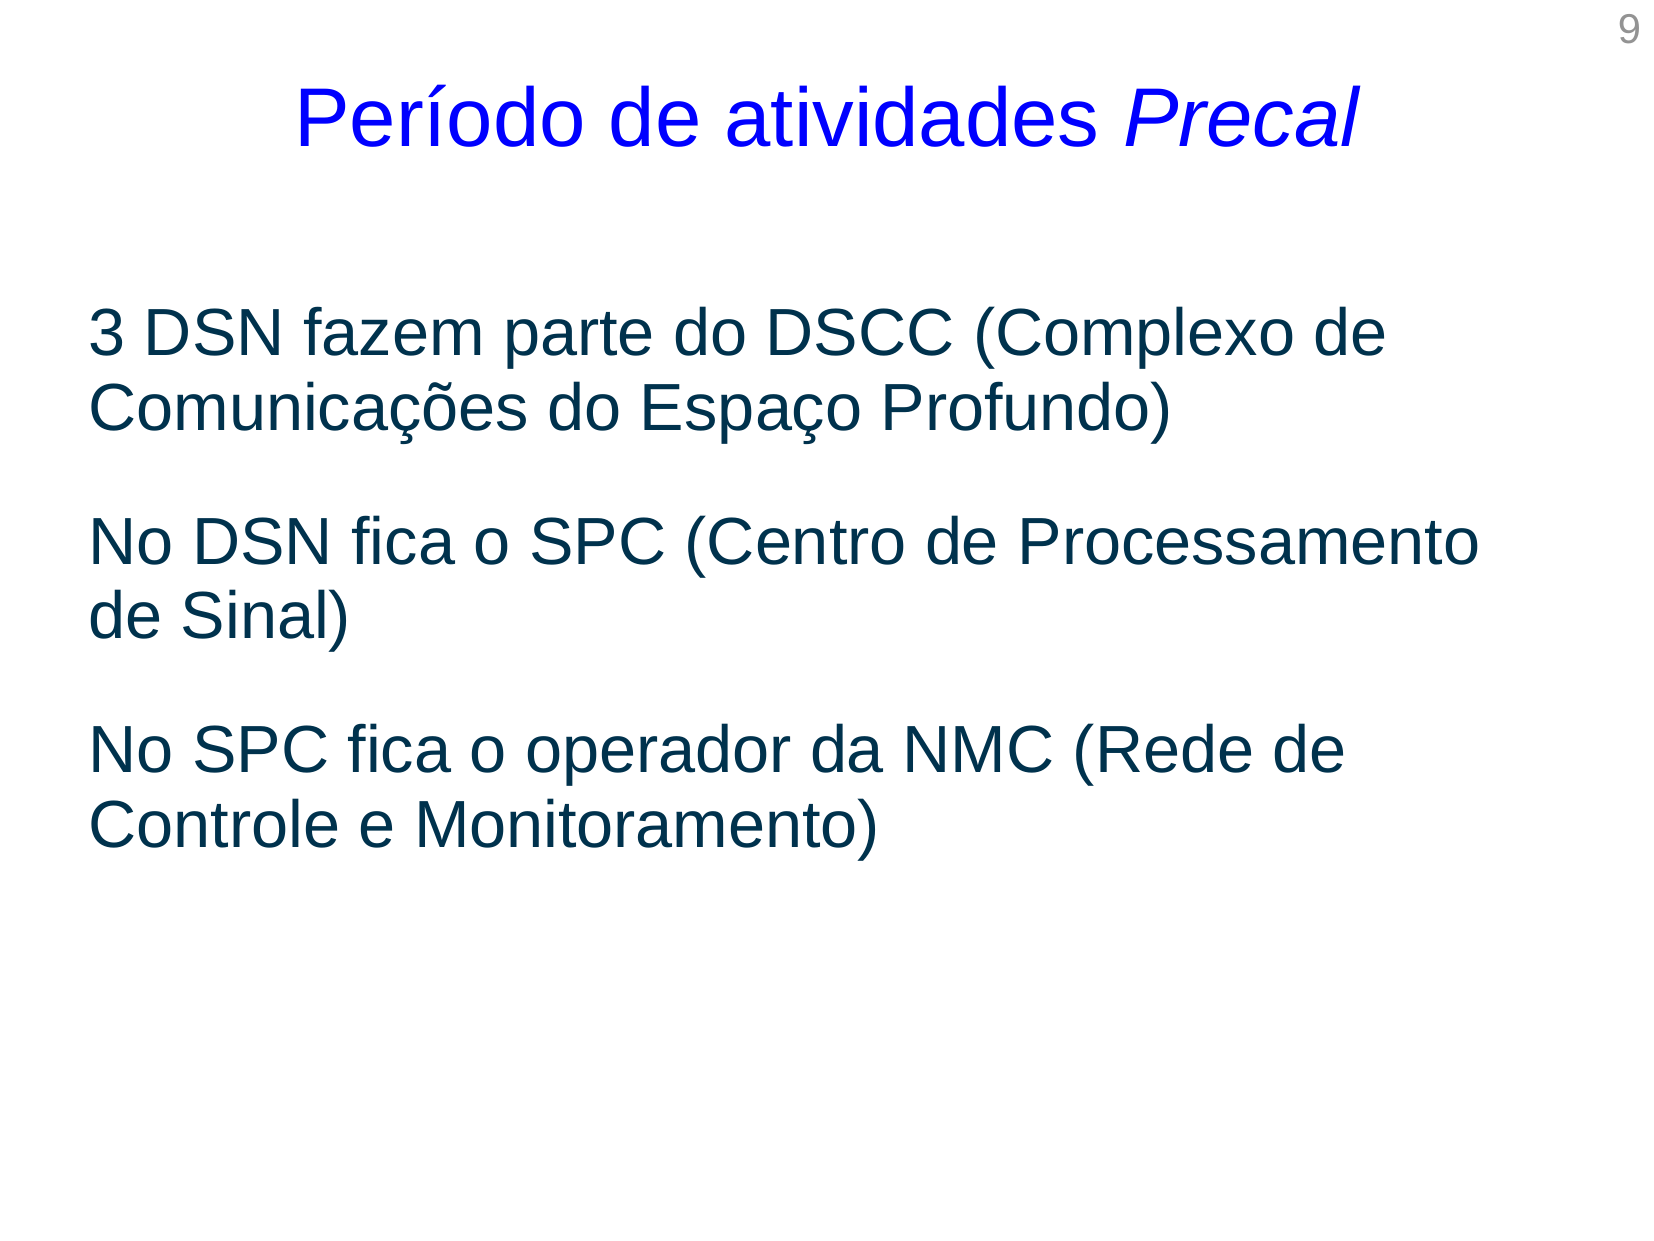

9
# Período de atividades Precal
3 DSN fazem parte do DSCC (Complexo de Comunicações do Espaço Profundo)
No DSN fica o SPC (Centro de Processamento de Sinal)
No SPC fica o operador da NMC (Rede de Controle e Monitoramento)